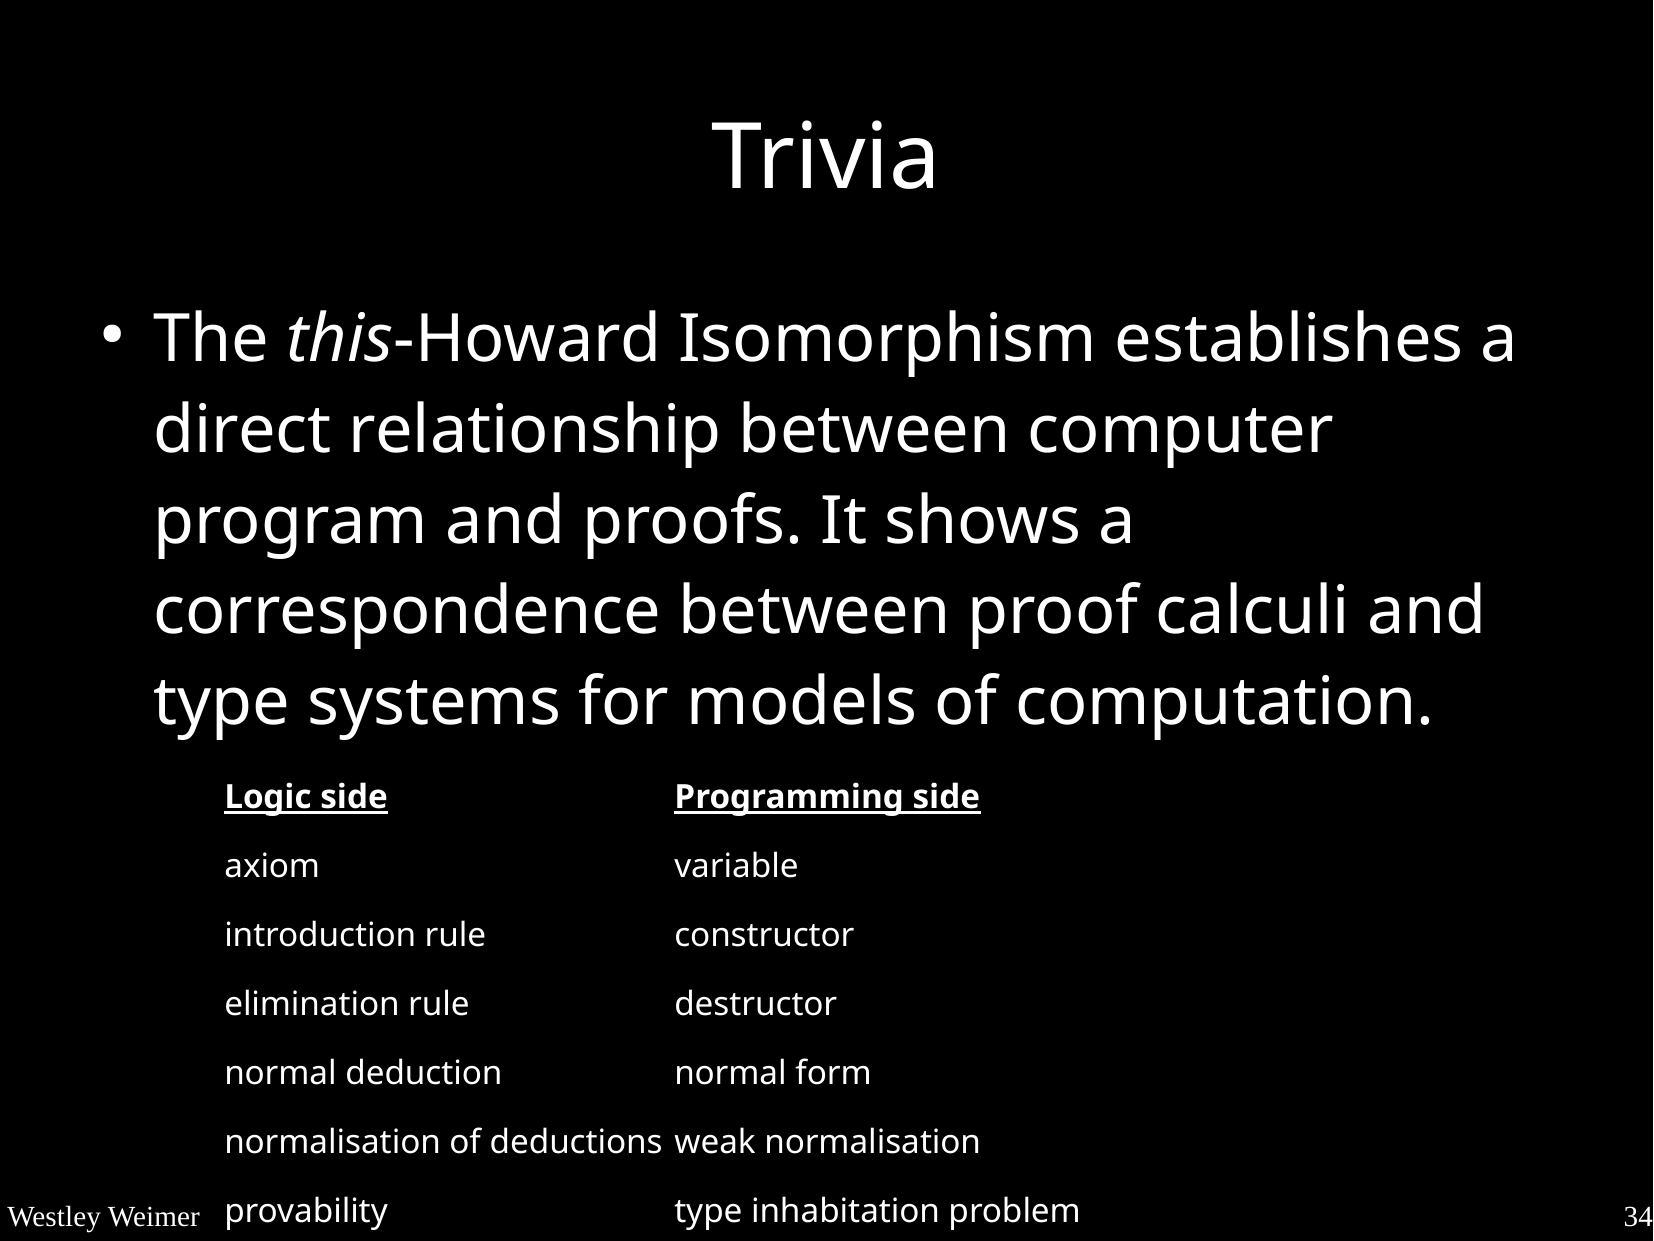

# Trivia
The this-Howard Isomorphism establishes a direct relationship between computer program and proofs. It shows a correspondence between proof calculi and type systems for models of computation.
Logic side				Programming side
axiom 					variable
introduction rule 			constructor
elimination rule 			destructor
normal deduction 			normal form
normalisation of deductions 	weak normalisation
provability 				type inhabitation problem
intuitionistic tautology 		inhabited type
34